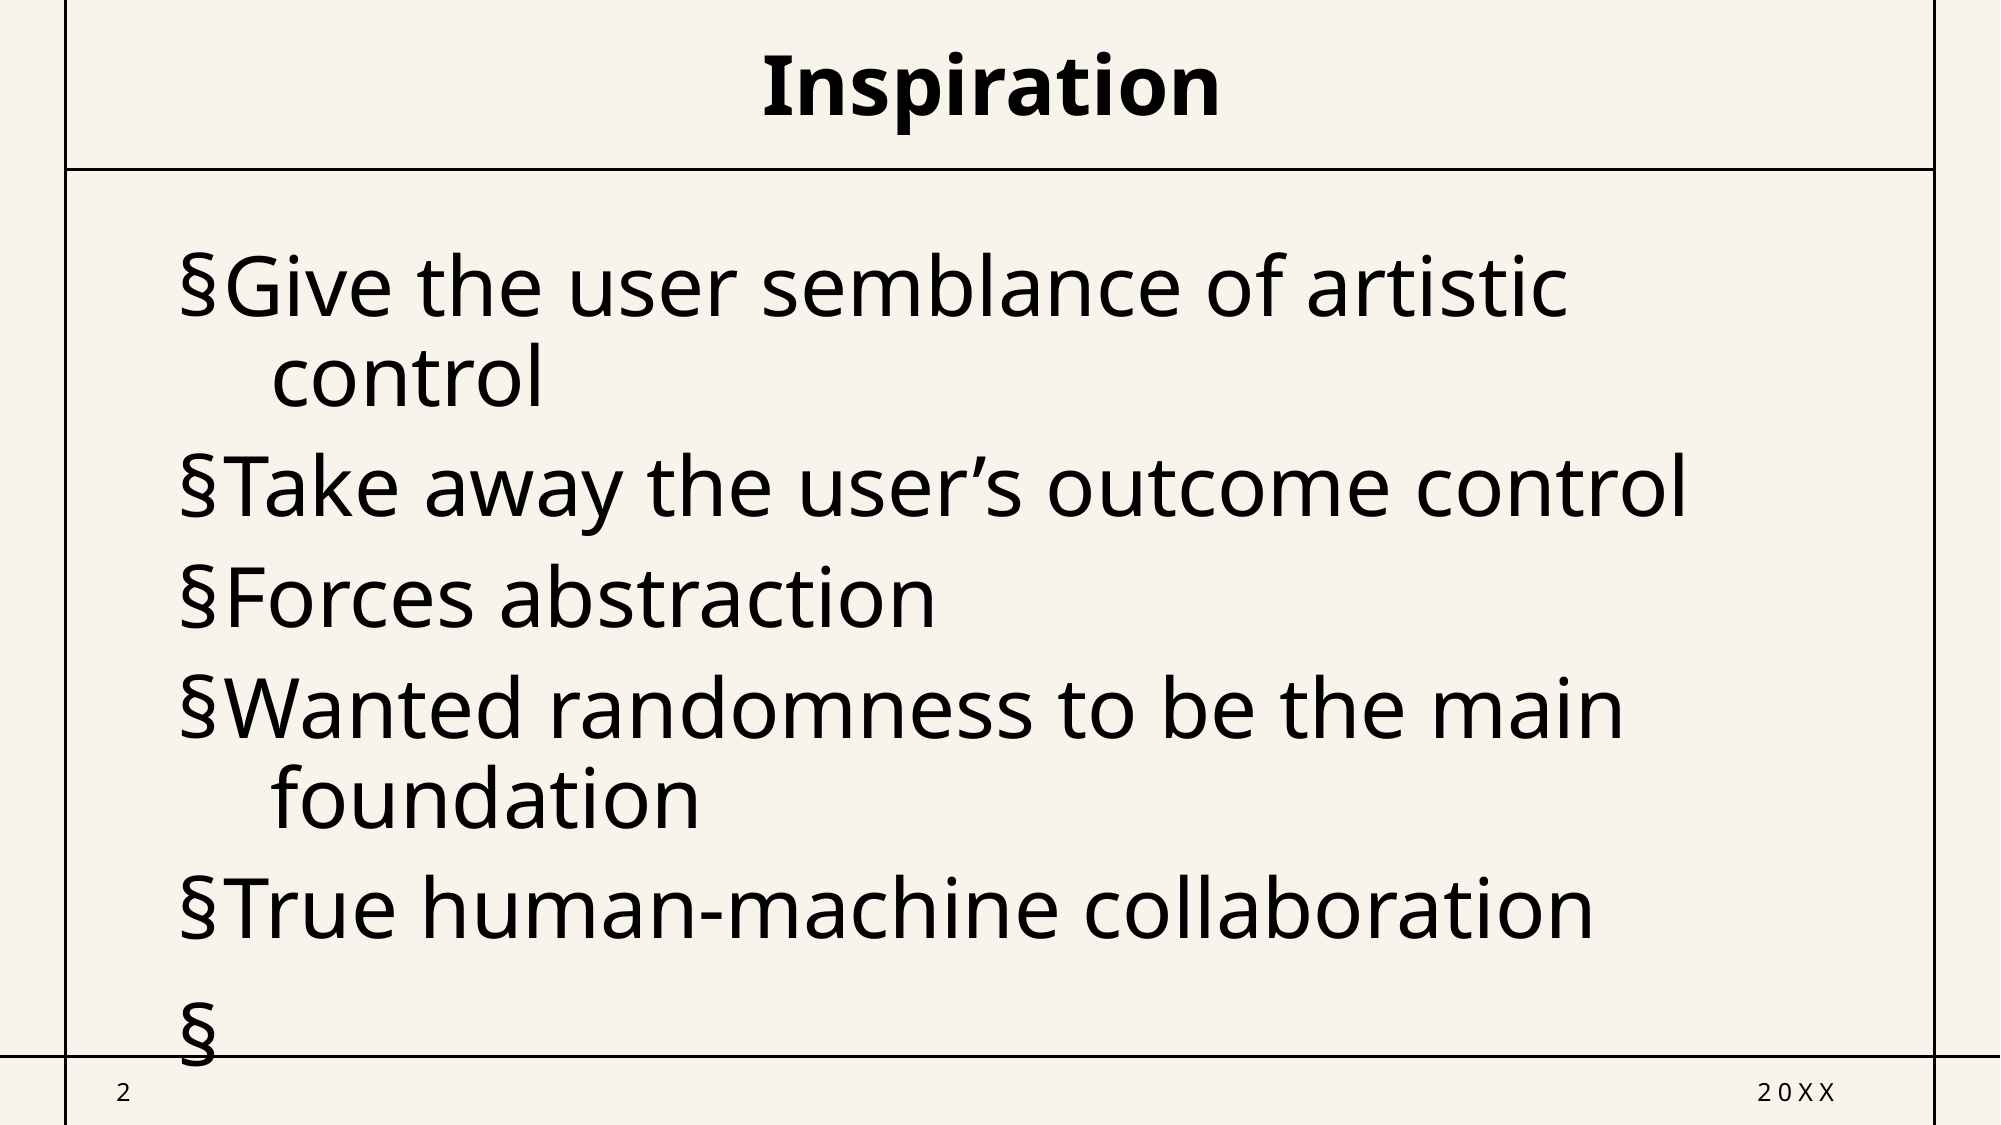

# Inspiration
Give the user semblance of artistic control
Take away the user’s outcome control
Forces abstraction
Wanted randomness to be the main foundation
True human-machine collaboration
2
20XX